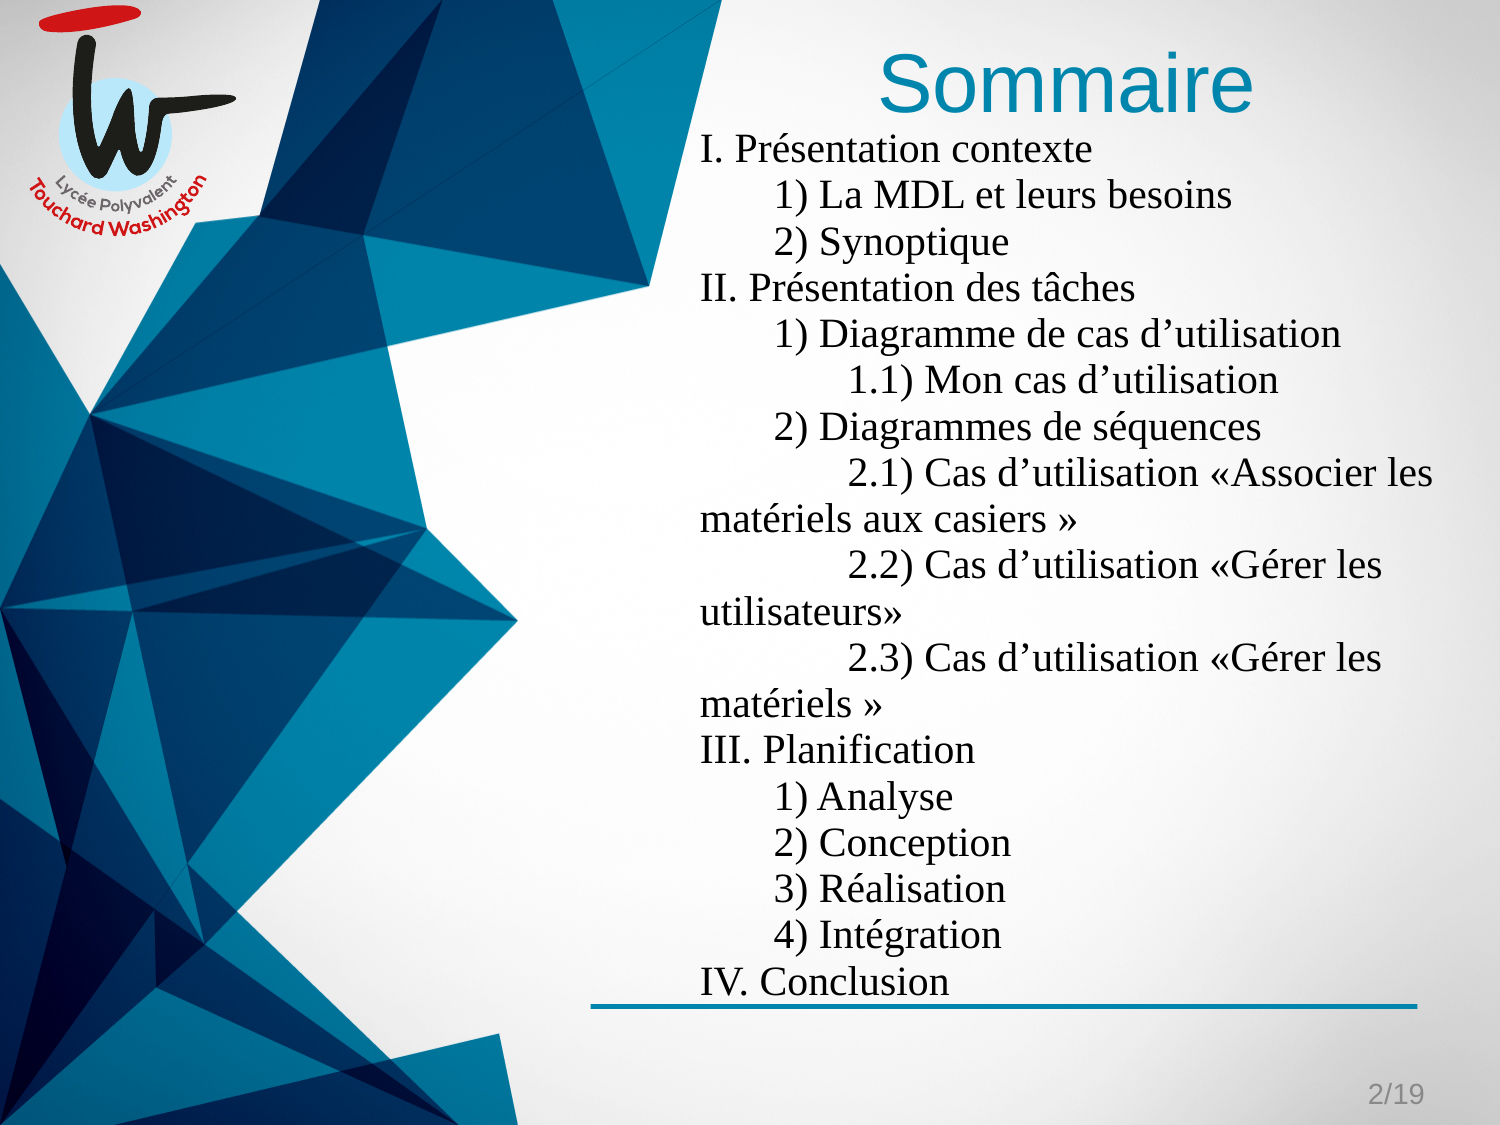

# Sommaire
I. Présentation contexte
	1) La MDL et leurs besoins
	2) Synoptique
II. Présentation des tâches
	1) Diagramme de cas d’utilisation
		1.1) Mon cas d’utilisation
	2) Diagrammes de séquences
		2.1) Cas d’utilisation «Associer les matériels aux casiers »
		2.2) Cas d’utilisation «Gérer les utilisateurs»
		2.3) Cas d’utilisation «Gérer les matériels »
III. Planification
	1) Analyse
	2) Conception
	3) Réalisation
	4) Intégration
IV. Conclusion
2